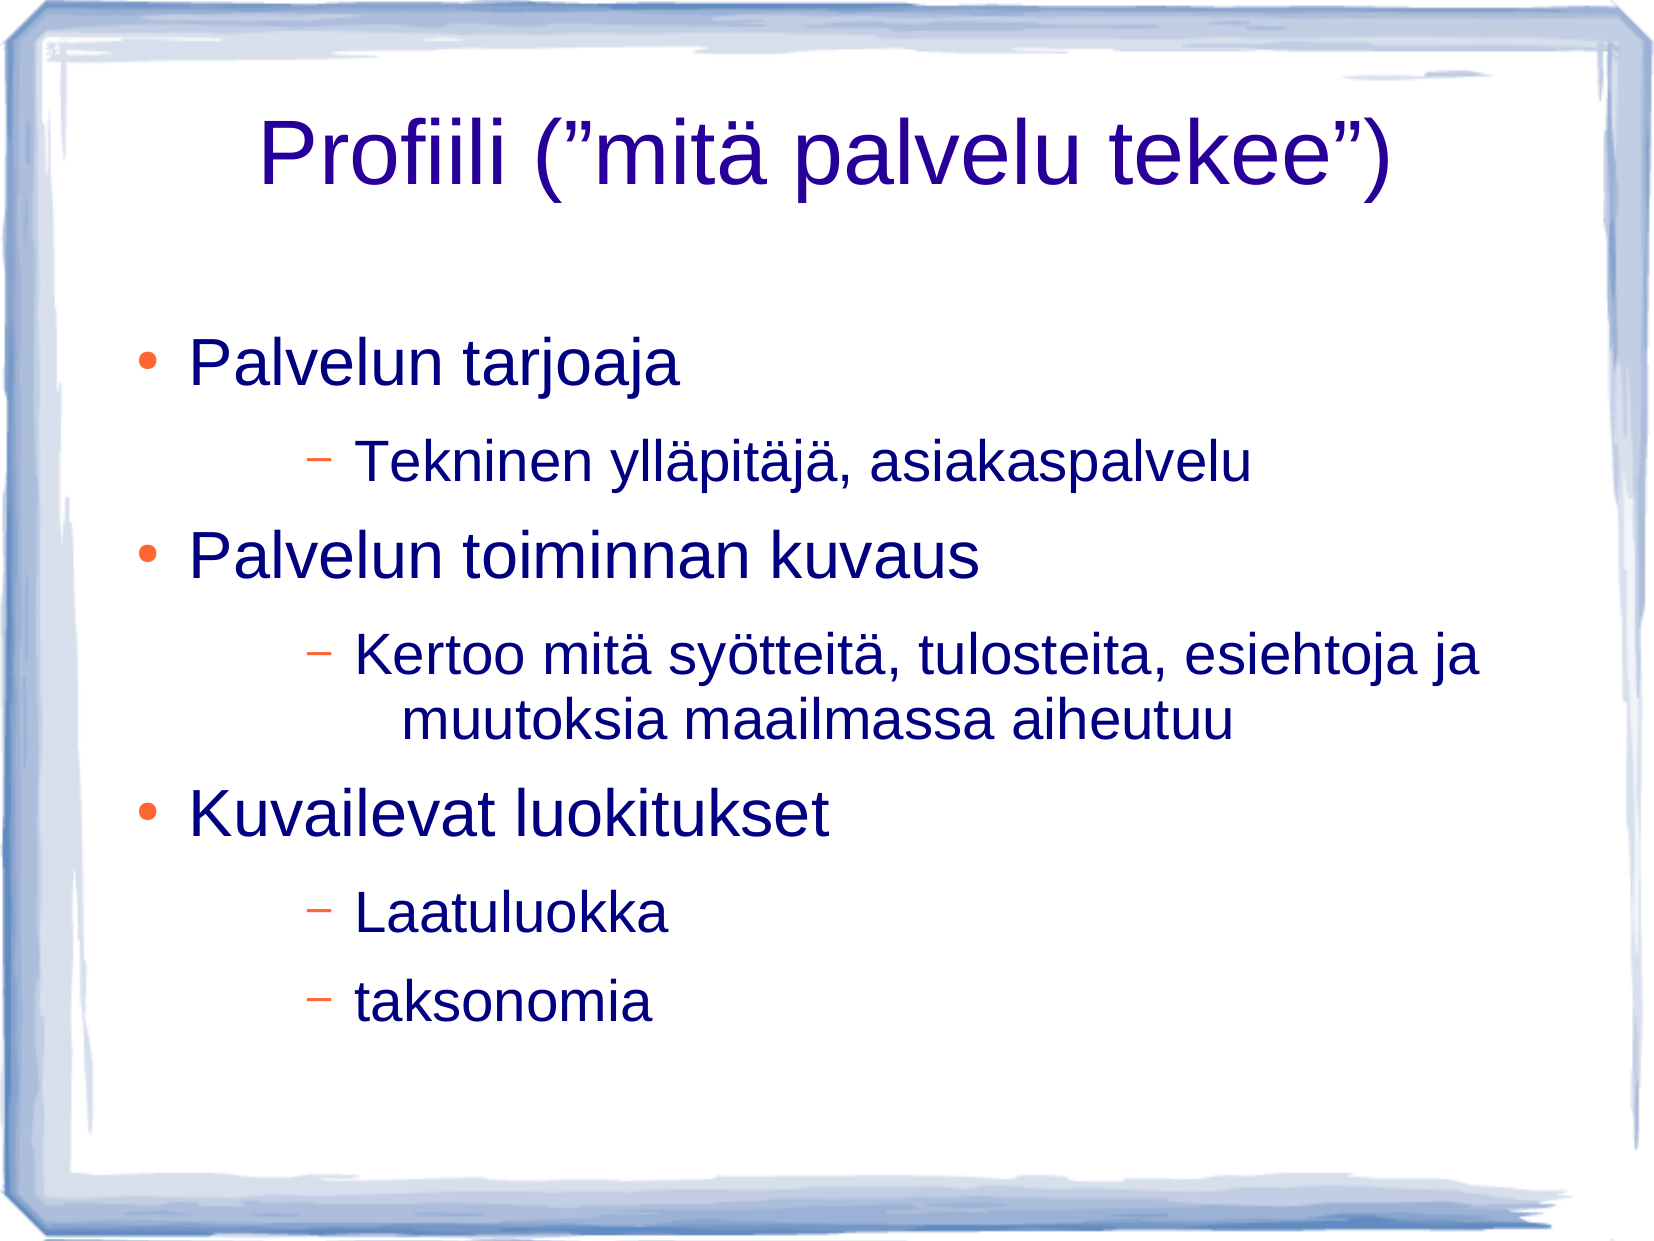

# Profiili (”mitä palvelu tekee”)
Palvelun tarjoaja
Tekninen ylläpitäjä, asiakaspalvelu
Palvelun toiminnan kuvaus
Kertoo mitä syötteitä, tulosteita, esiehtoja ja muutoksia maailmassa aiheutuu
Kuvailevat luokitukset
Laatuluokka
taksonomia